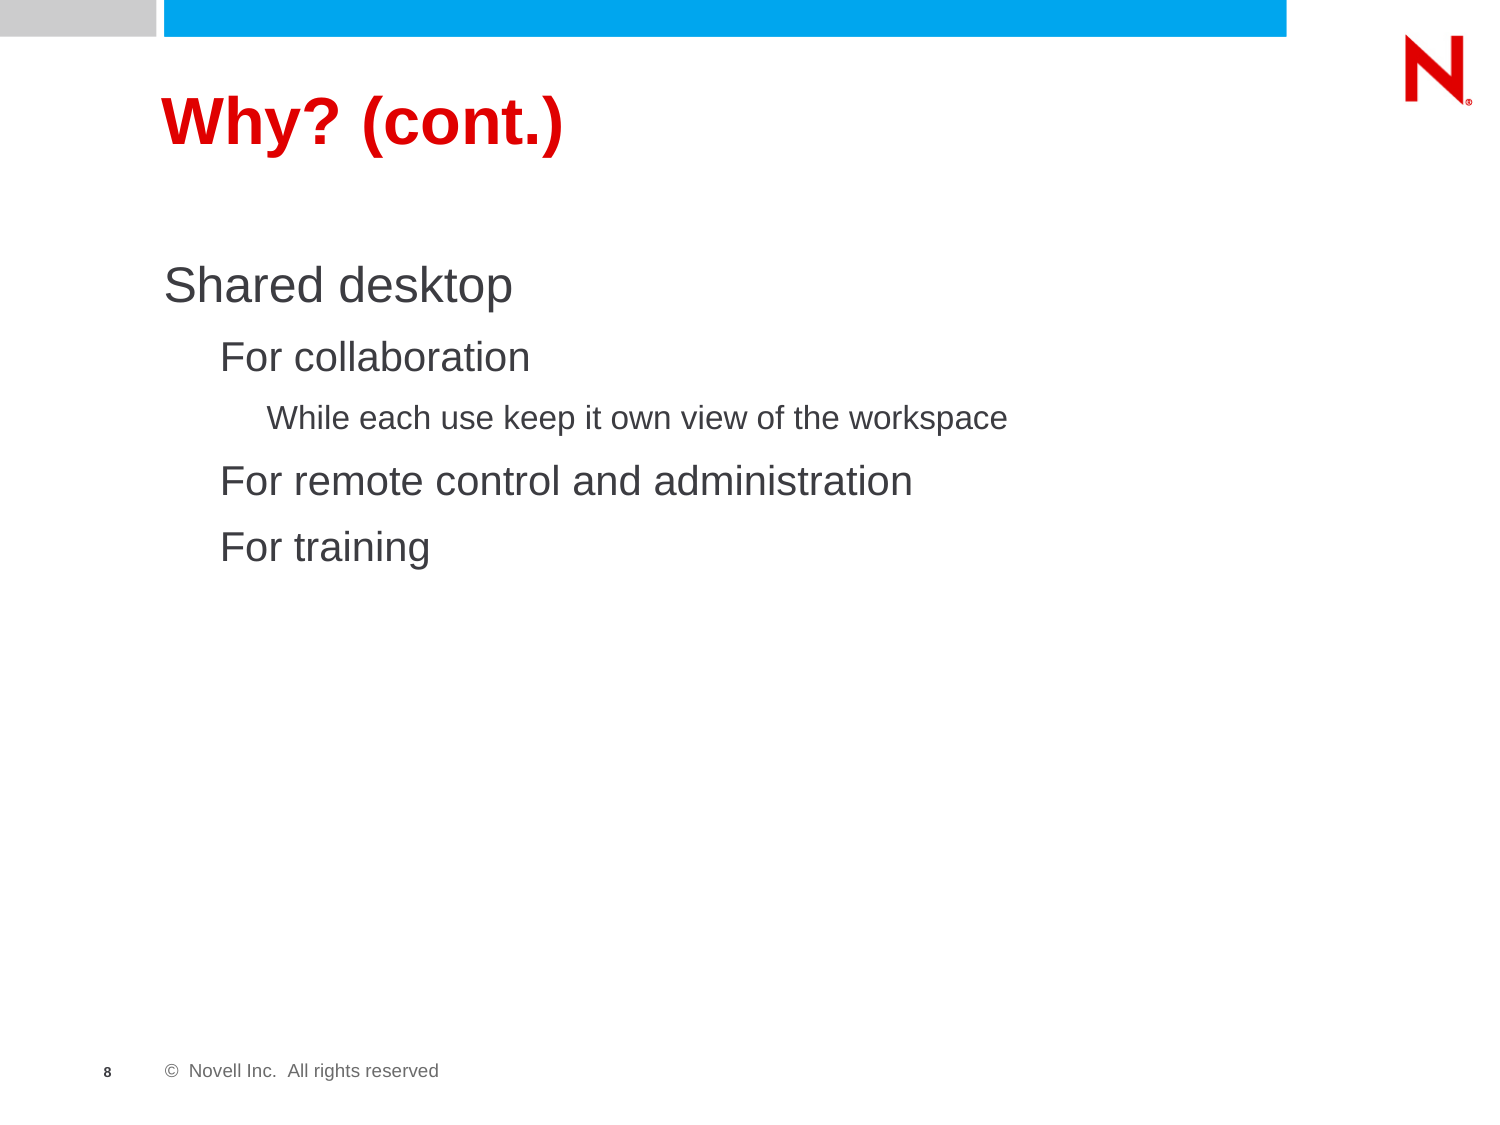

# Why? (cont.)
Shared desktop
For collaboration
While each use keep it own view of the workspace
For remote control and administration
For training